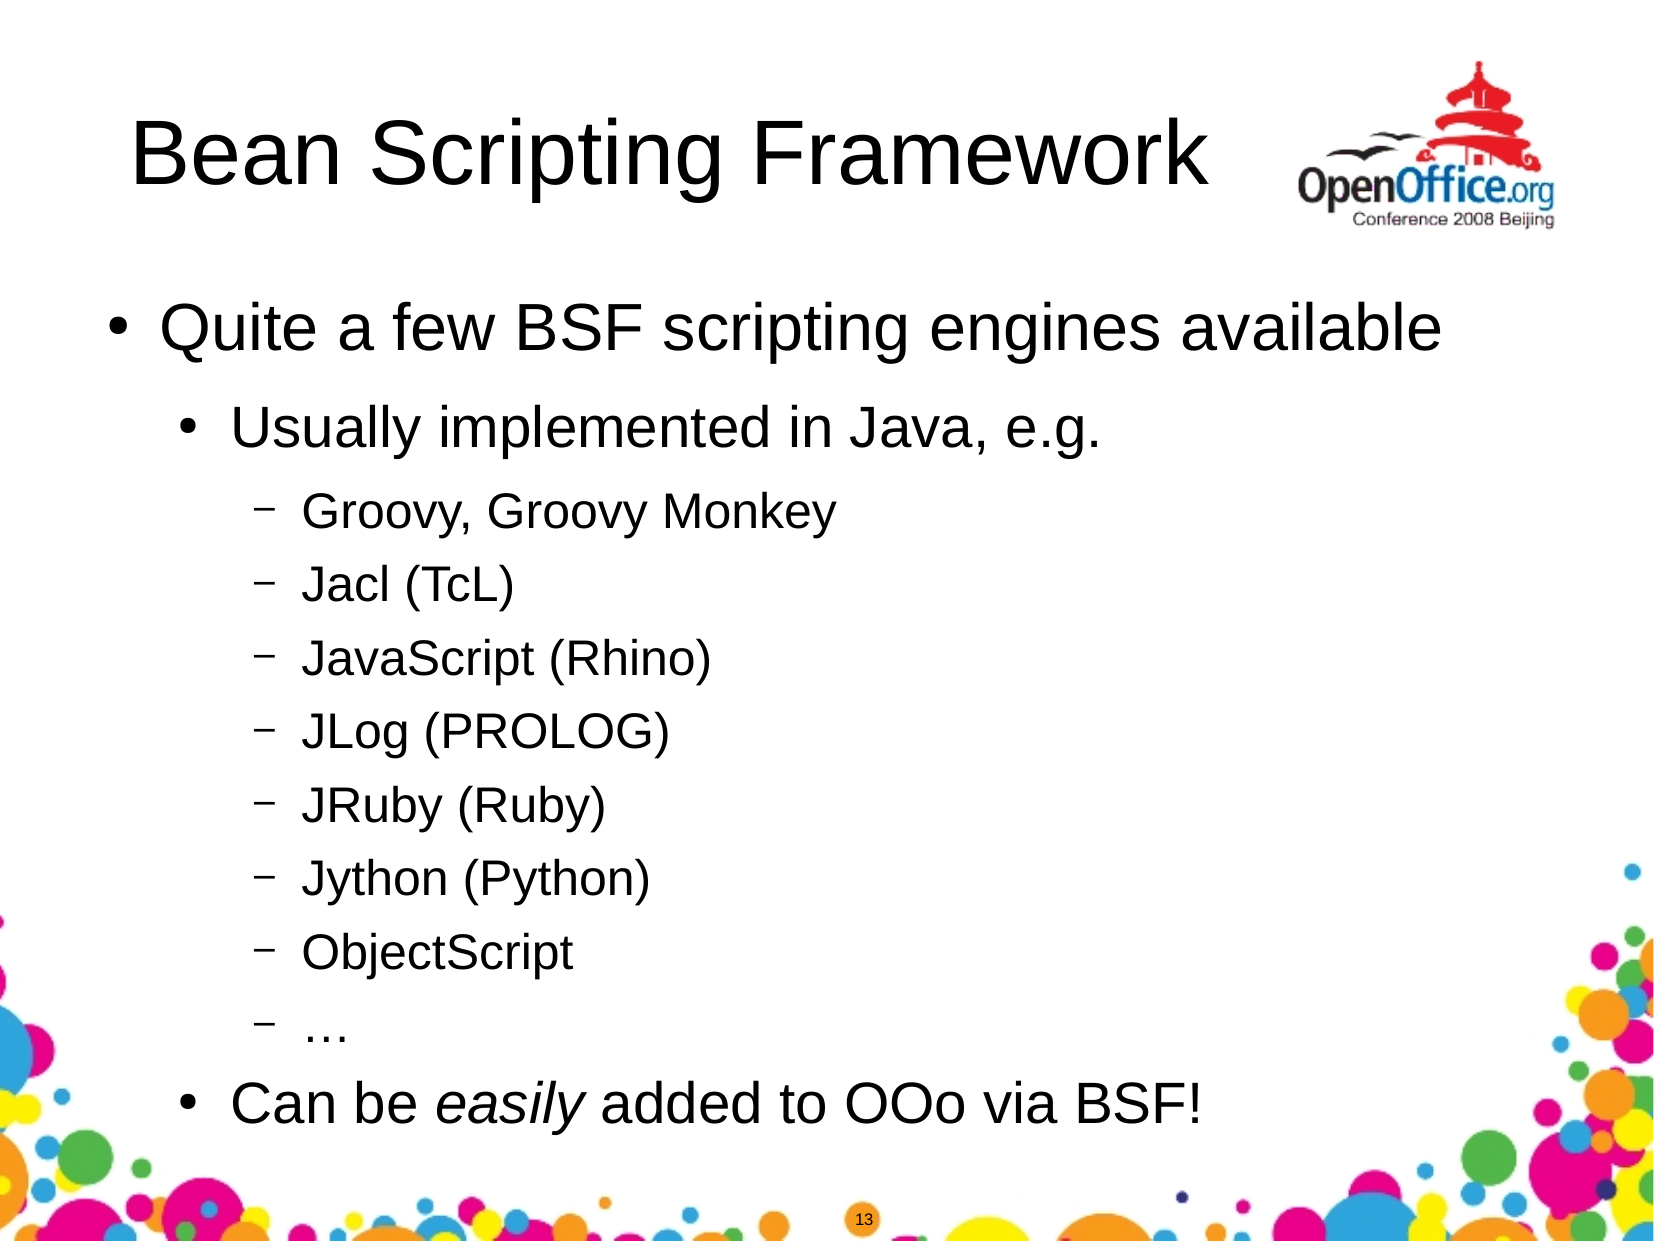

# Bean Scripting Framework
Quite a few BSF scripting engines available
Usually implemented in Java, e.g.
Groovy, Groovy Monkey
Jacl (TcL)
JavaScript (Rhino)
JLog (PROLOG)
JRuby (Ruby)
Jython (Python)
ObjectScript
…
Can be easily added to OOo via BSF!
13